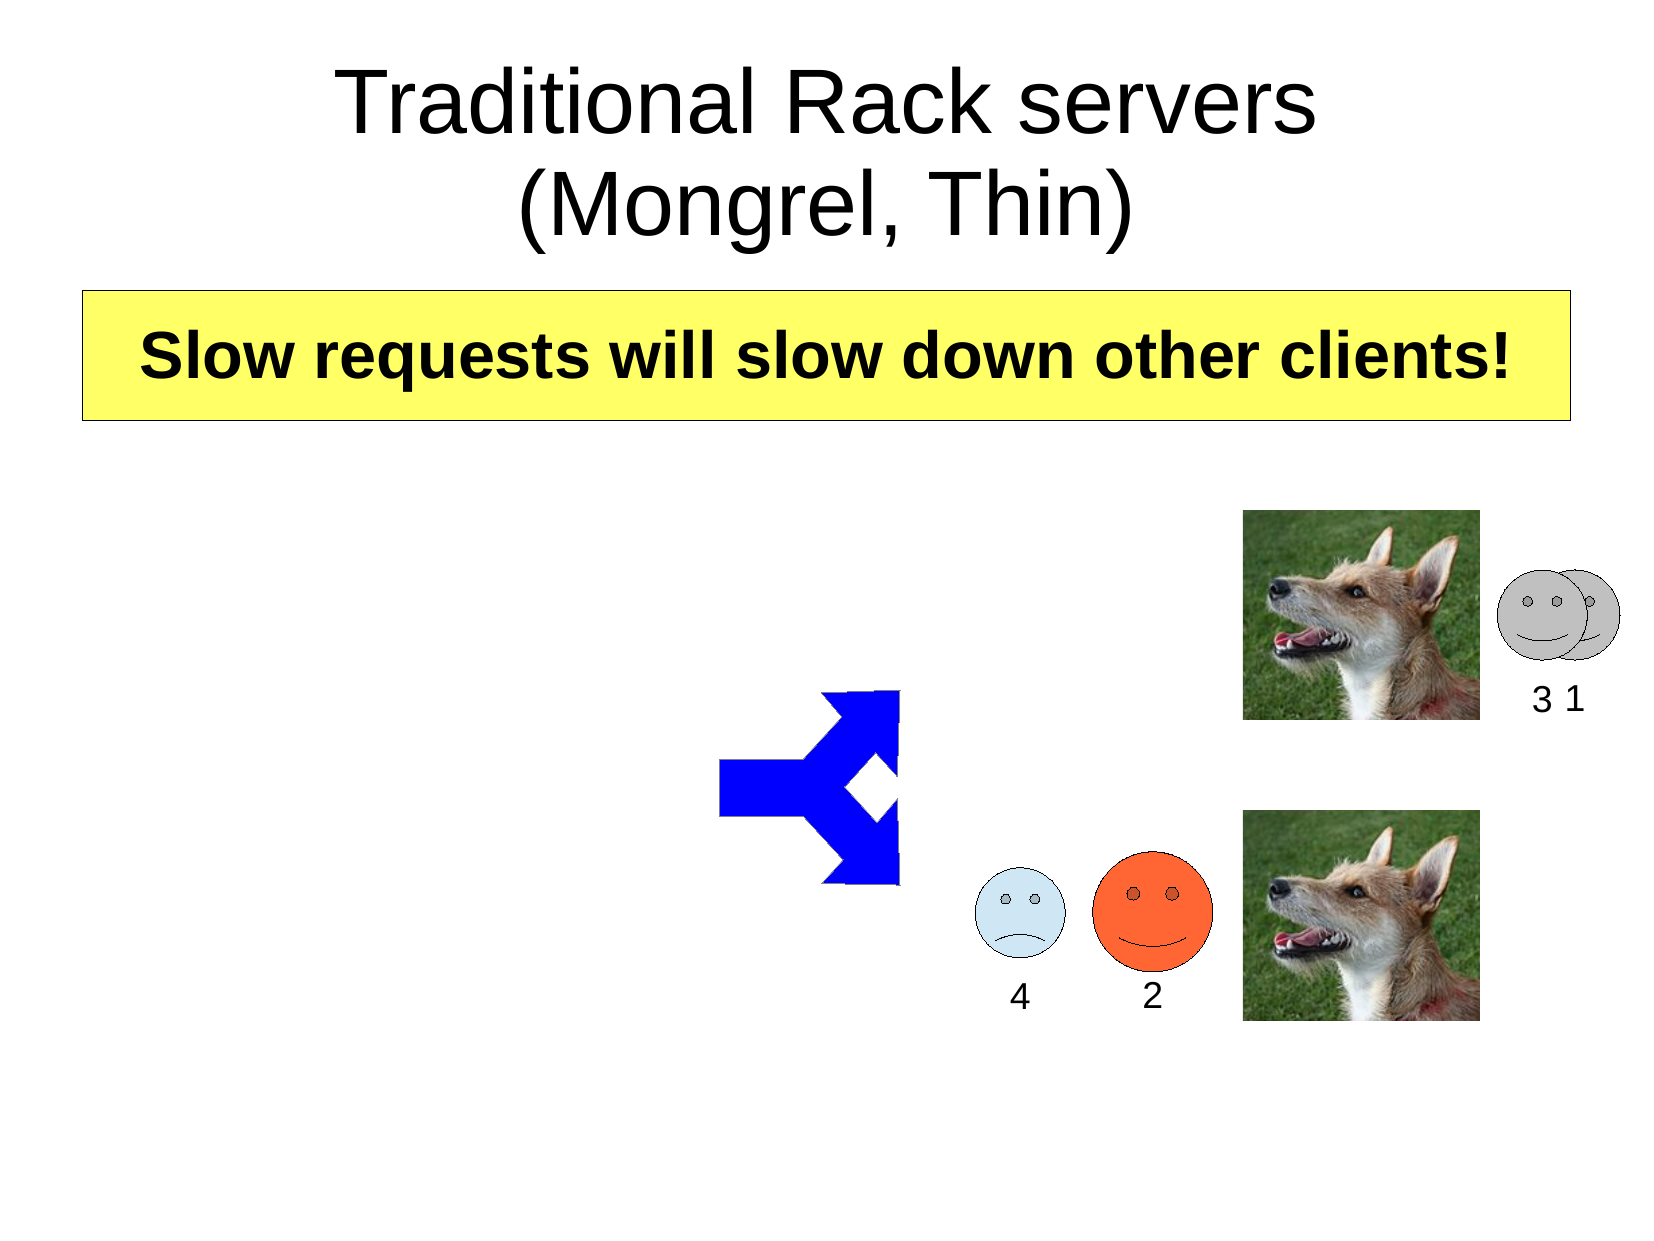

# Traditional Rack servers (Mongrel, Thin)
Slow requests will slow down other clients!
1
3
2
4